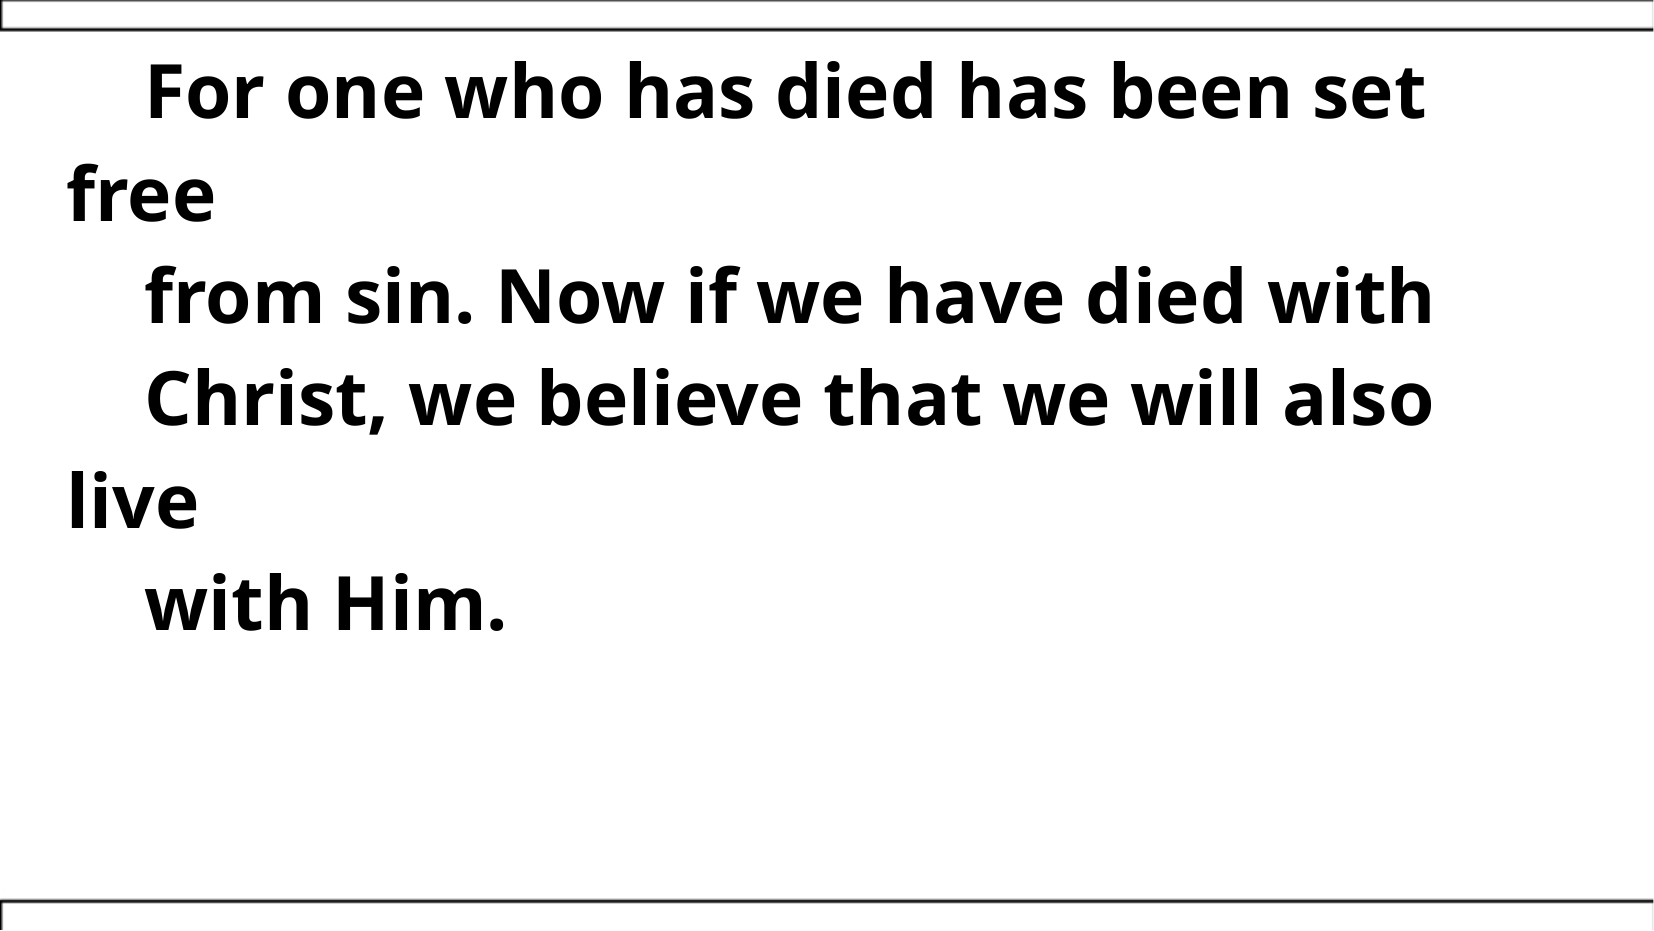

For one who has died has been set free
 from sin. Now if we have died with
 Christ, we believe that we will also live
 with Him.